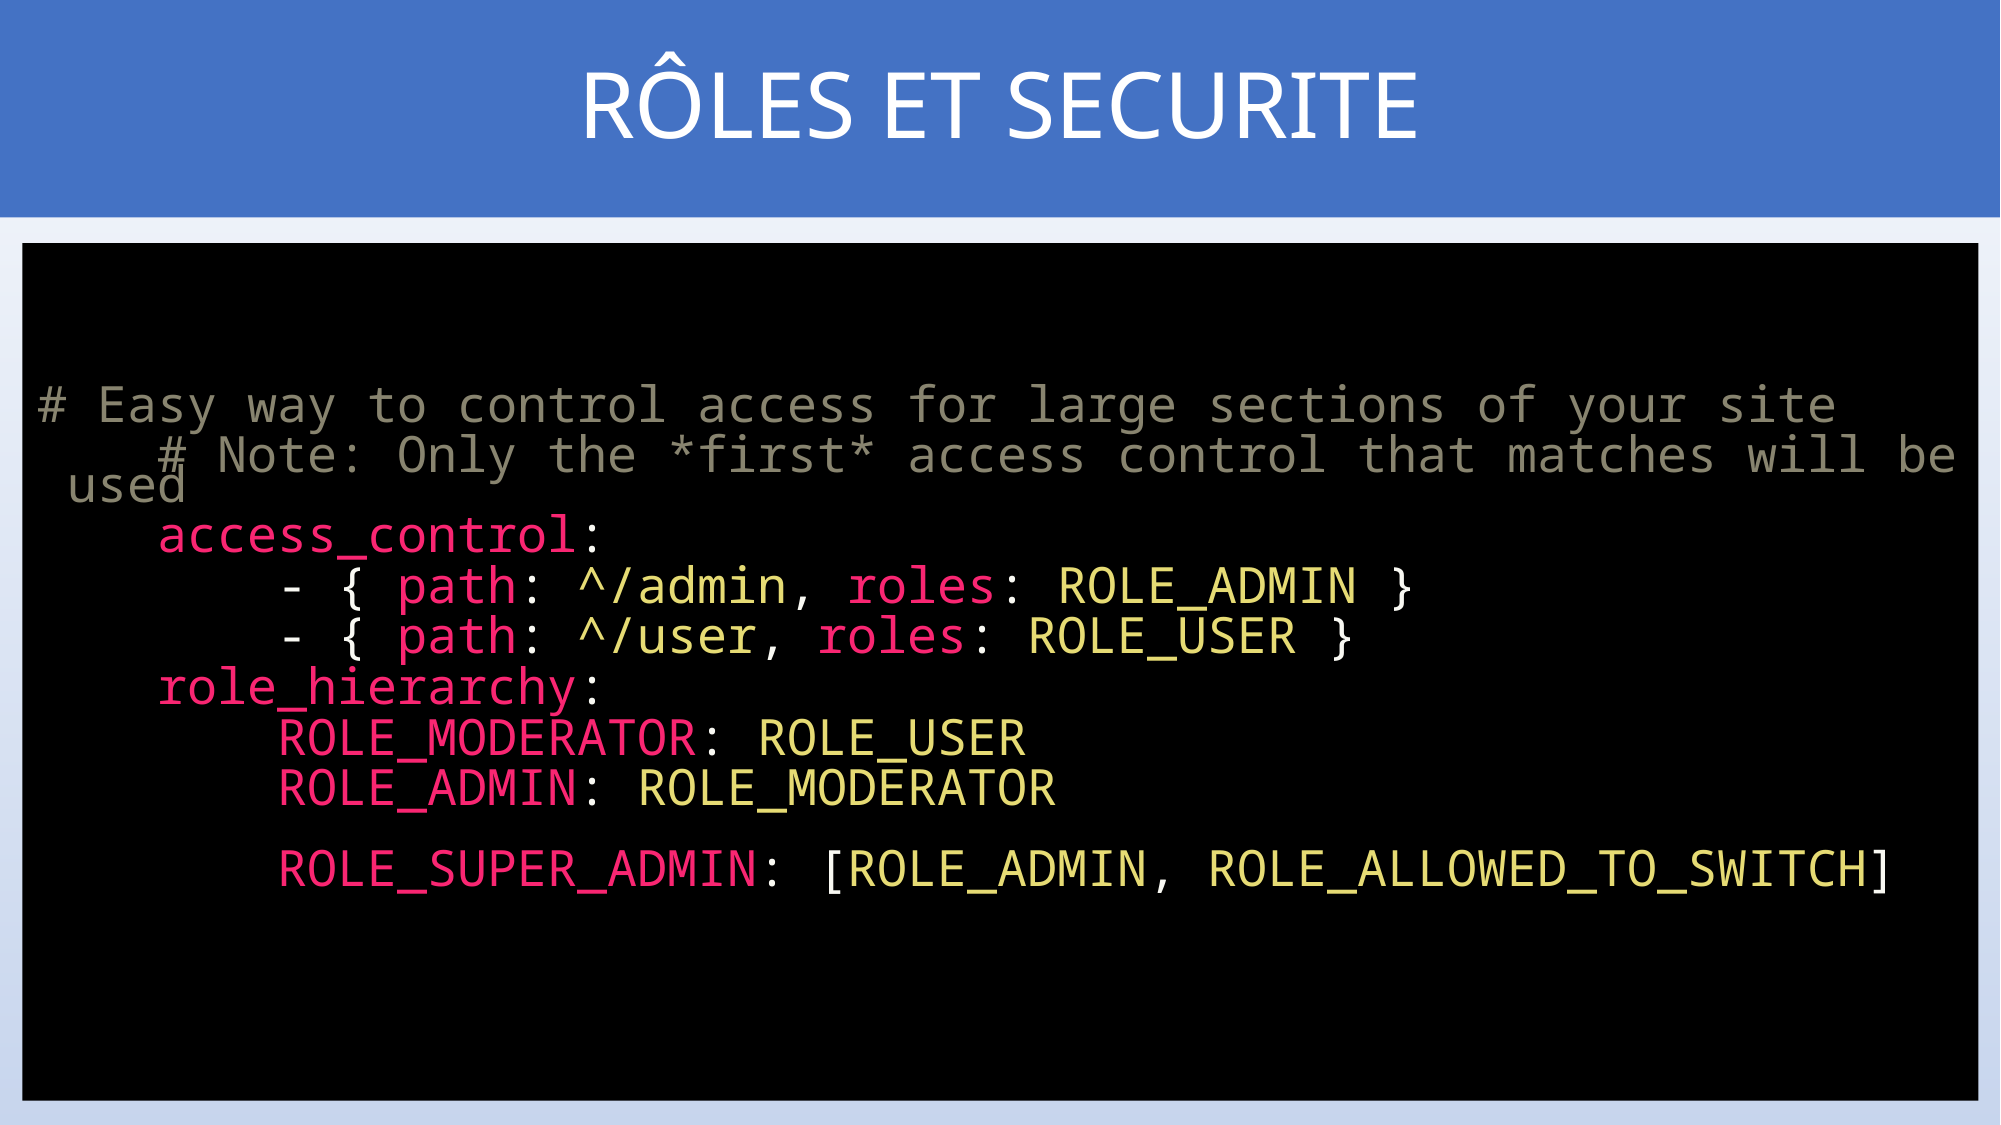

# RÔLES ET SECURITE
# Easy way to control access for large sections of your site
    # Note: Only the *first* access control that matches will be used
    access_control:
        - { path: ^/admin, roles: ROLE_ADMIN }
        - { path: ^/user, roles: ROLE_USER }
    role_hierarchy:
        ROLE_MODERATOR: ROLE_USER
        ROLE_ADMIN: ROLE_MODERATOR
        ROLE_SUPER_ADMIN: [ROLE_ADMIN, ROLE_ALLOWED_TO_SWITCH]